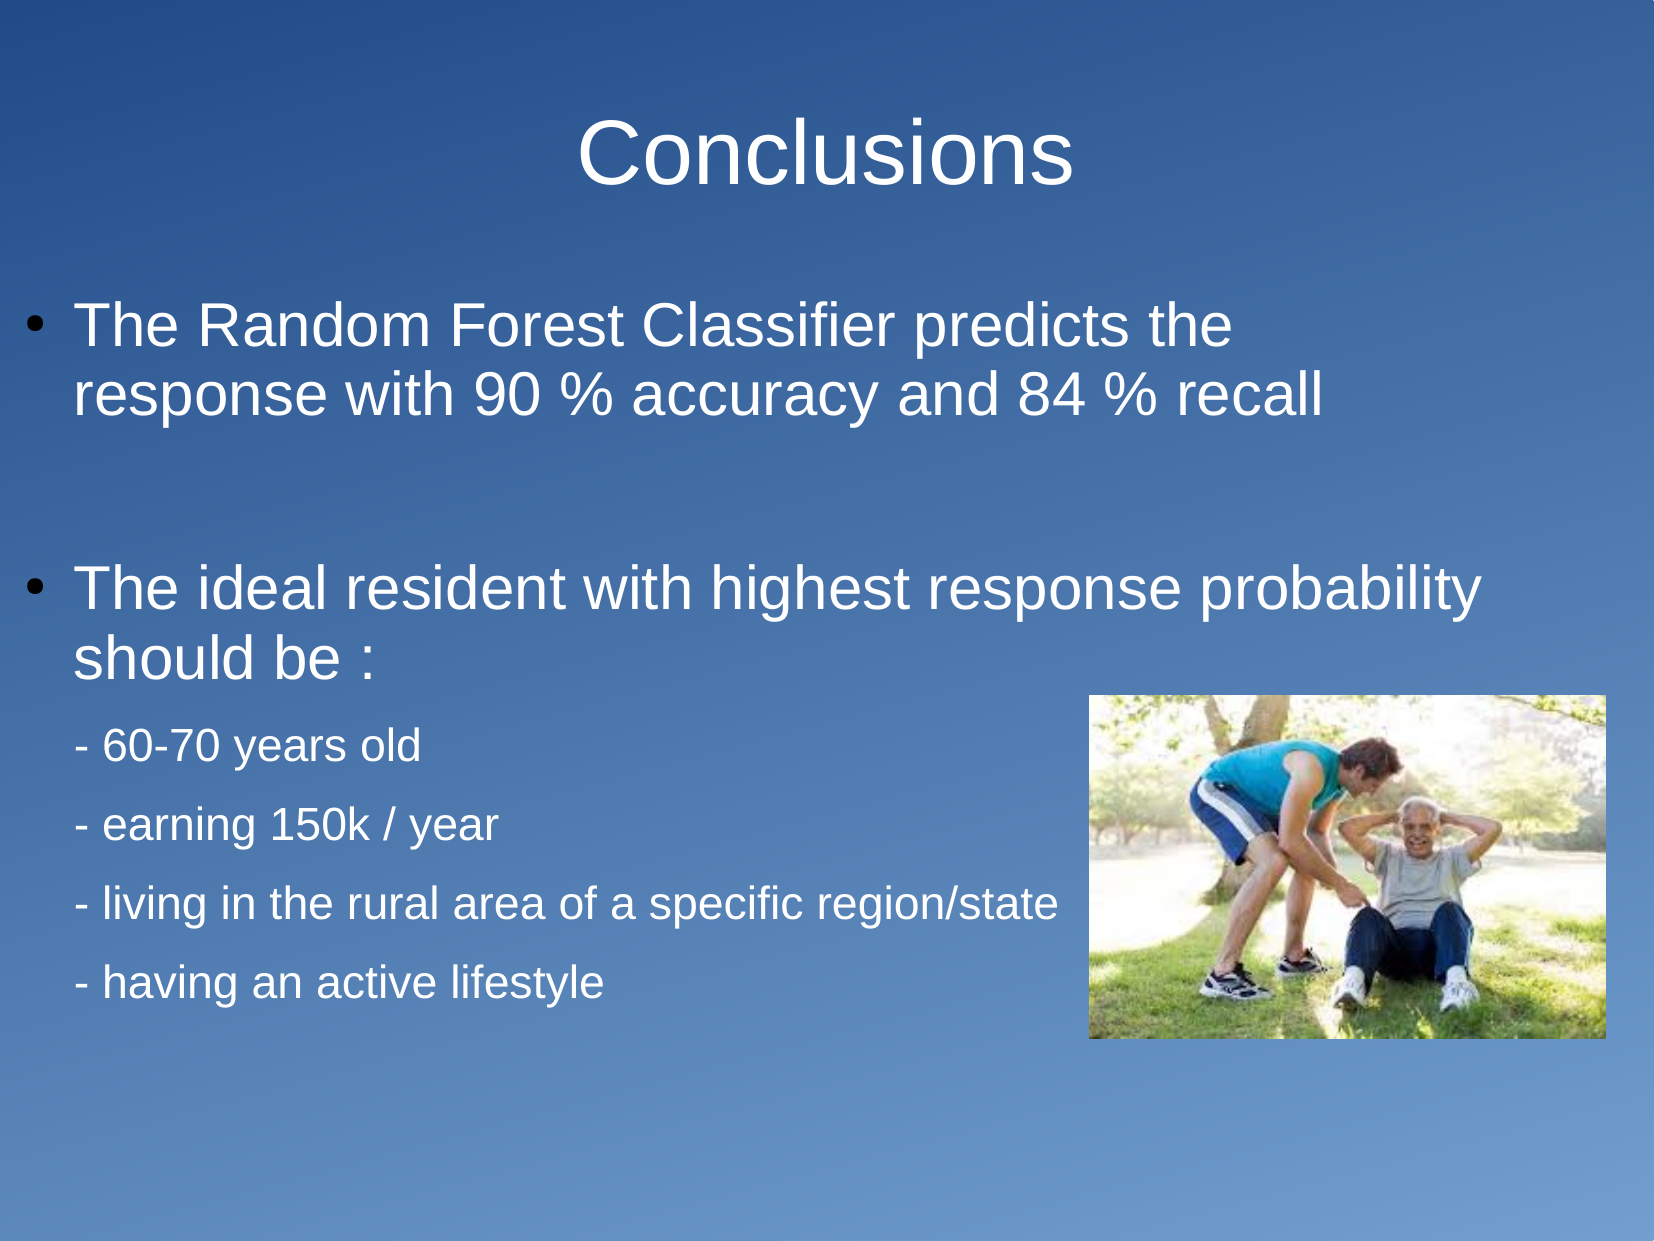

# Conclusions
The Random Forest Classifier predicts the response with 90 % accuracy and 84 % recall
The ideal resident with highest response probability should be :
- 60-70 years old
- earning 150k / year
- living in the rural area of a specific region/state
- having an active lifestyle